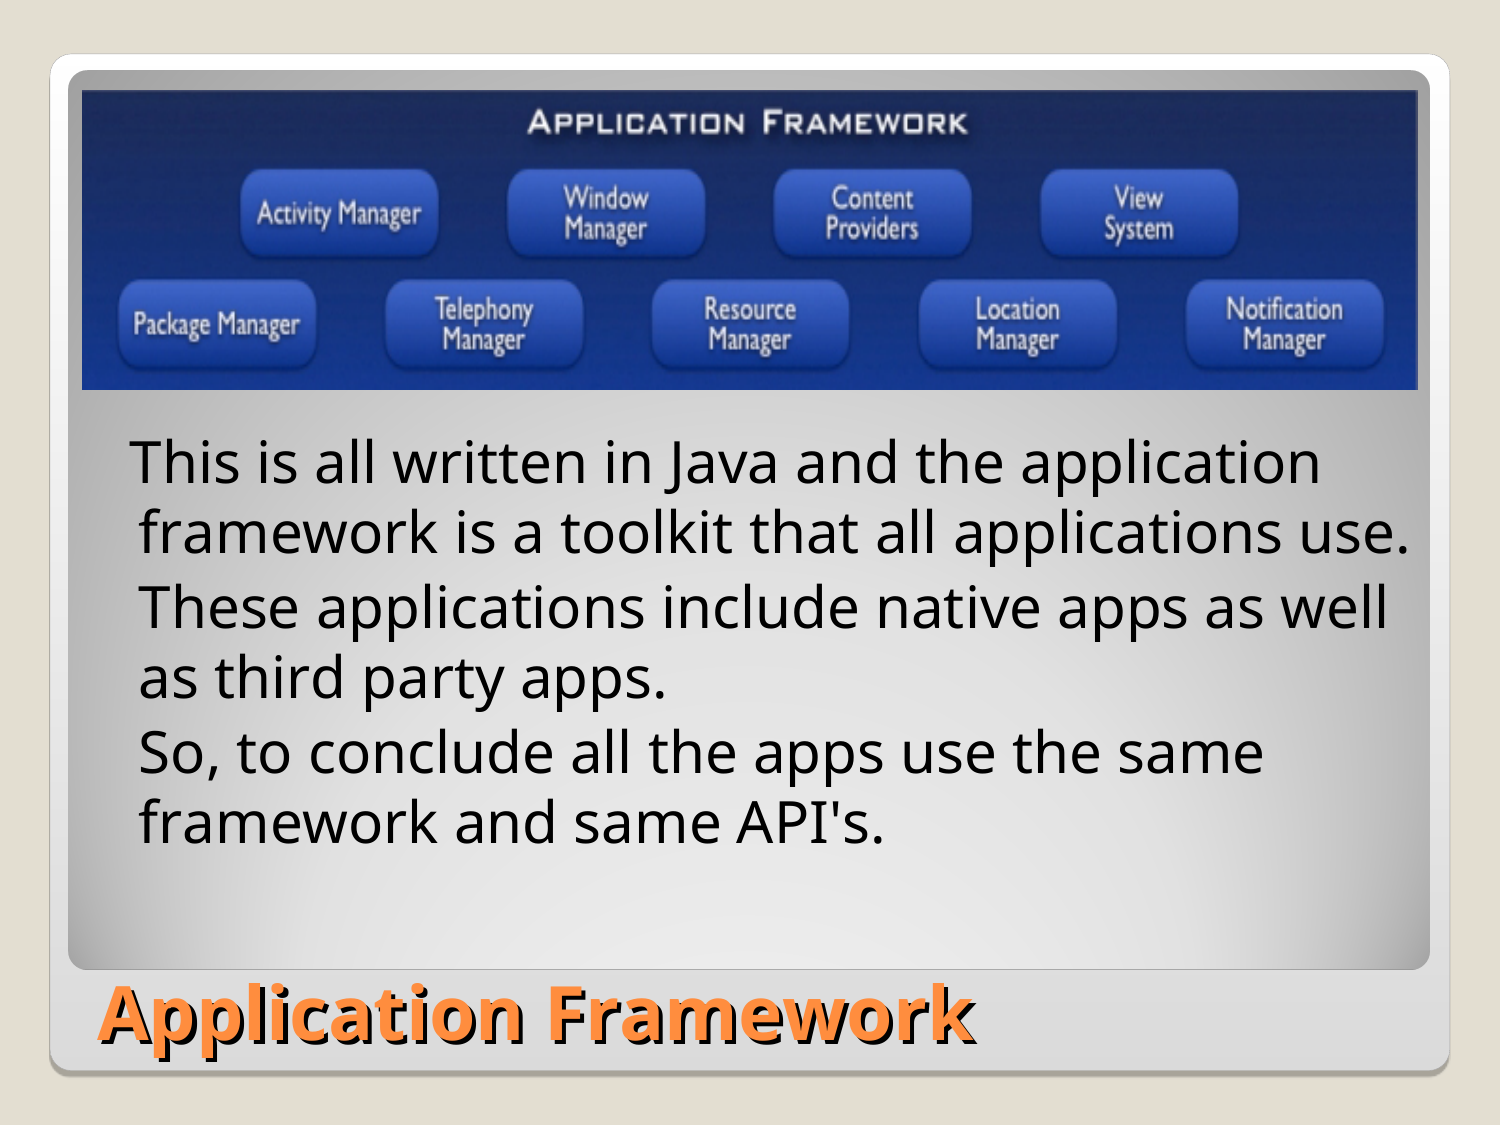

# This is all written in Java and the application framework is a toolkit that all applications use.
	These applications include native apps as well as third party apps.
	So, to conclude all the apps use the same framework and same API's.
Application Framework